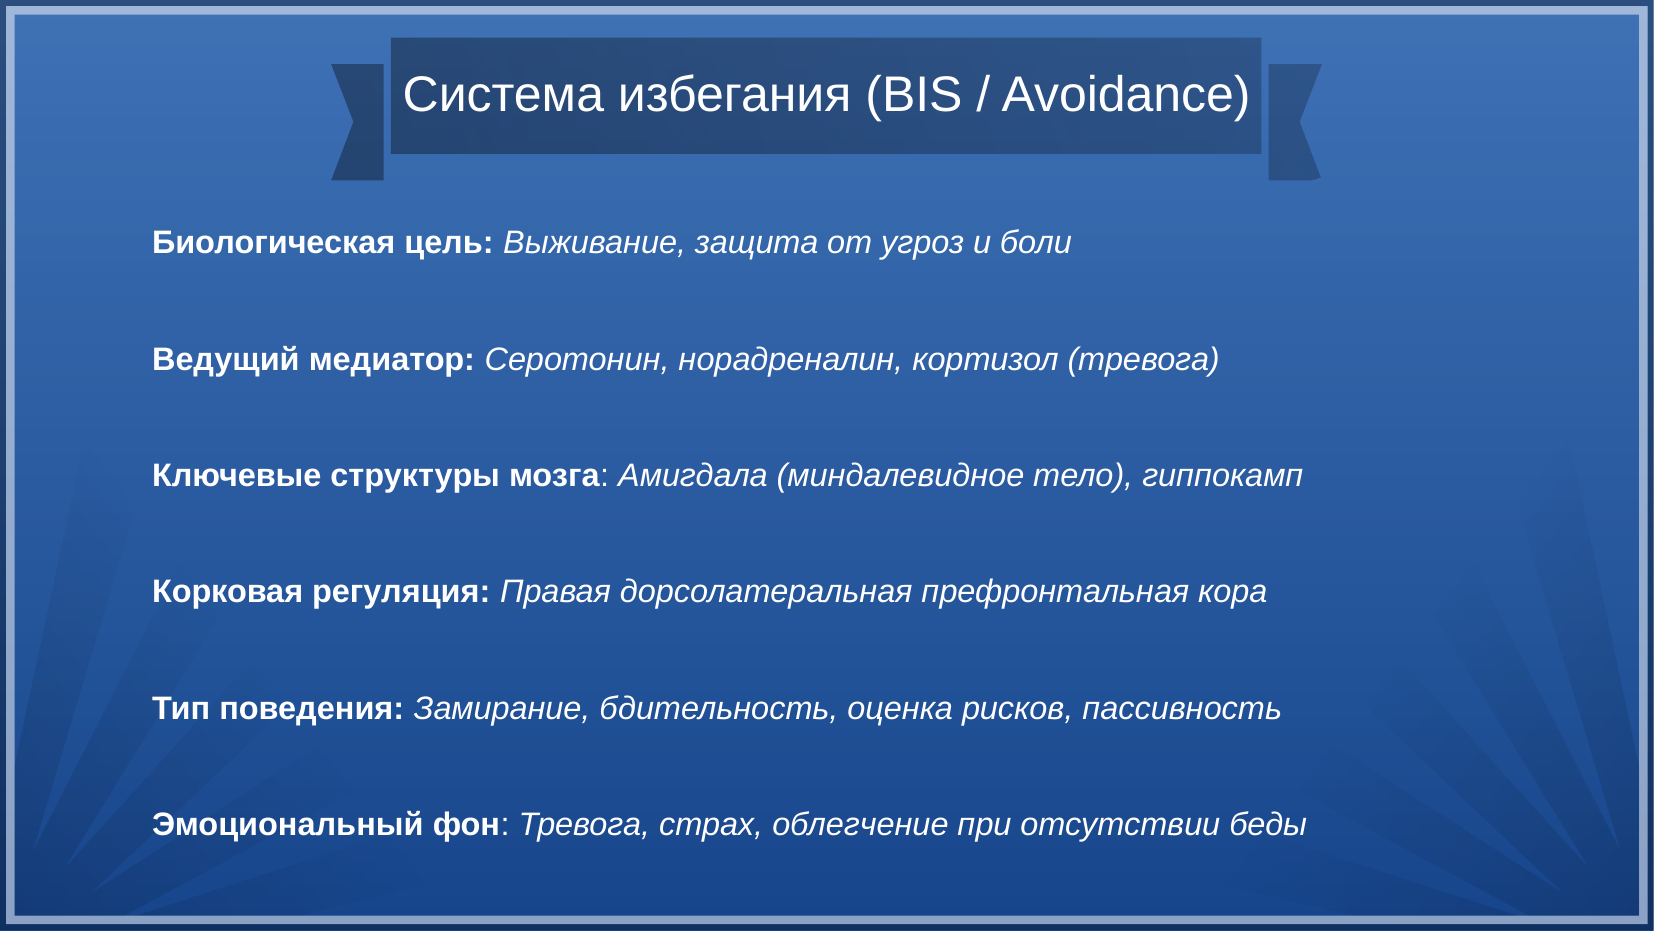

# Система избегания (BIS / Avoidance)
Биологическая цель: Выживание, защита от угроз и боли
Ведущий медиатор: Серотонин, норадреналин, кортизол (тревога)
Ключевые структуры мозга: Амигдала (миндалевидное тело), гиппокамп
Корковая регуляция: Правая дорсолатеральная префронтальная кора
Тип поведения: Замирание, бдительность, оценка рисков, пассивность
Эмоциональный фон: Тревога, страх, облегчение при отсутствии беды